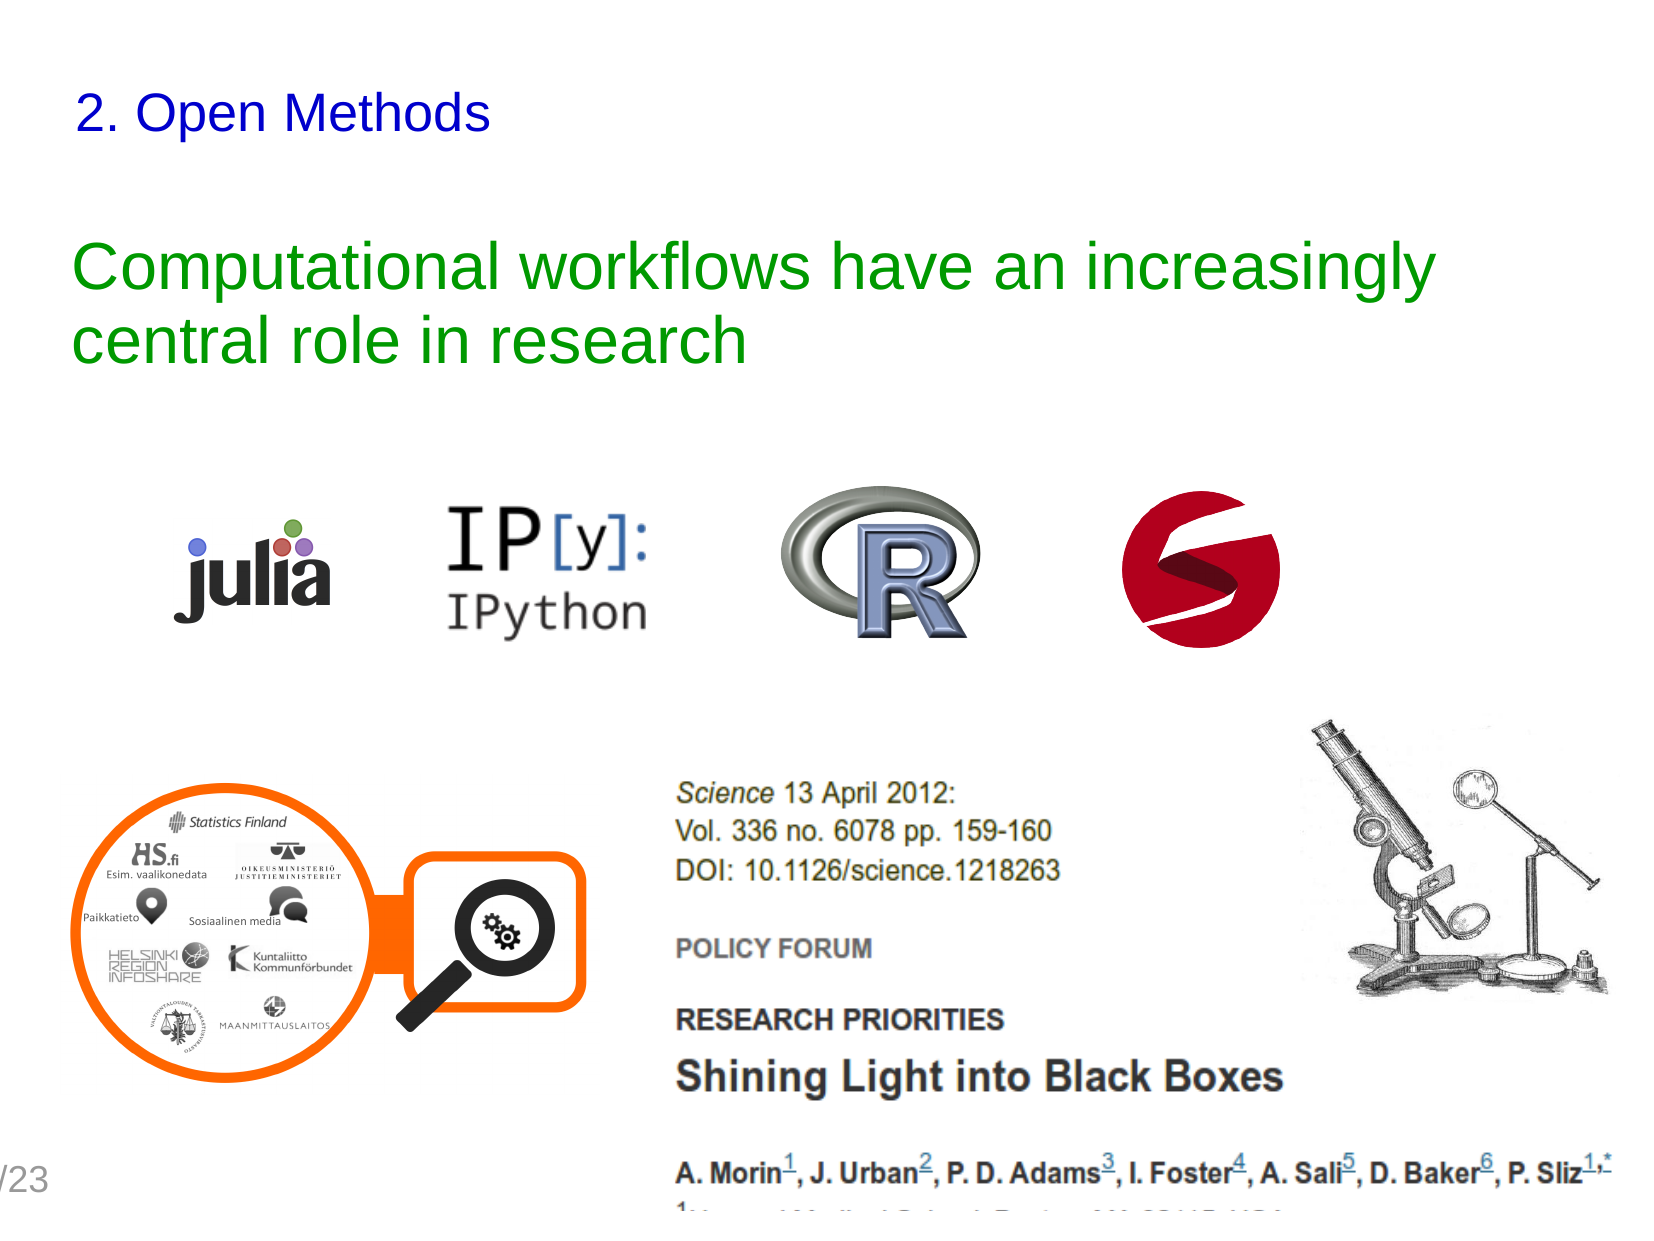

2. Open Methods
# Computational workflows have an increasingly central role in research